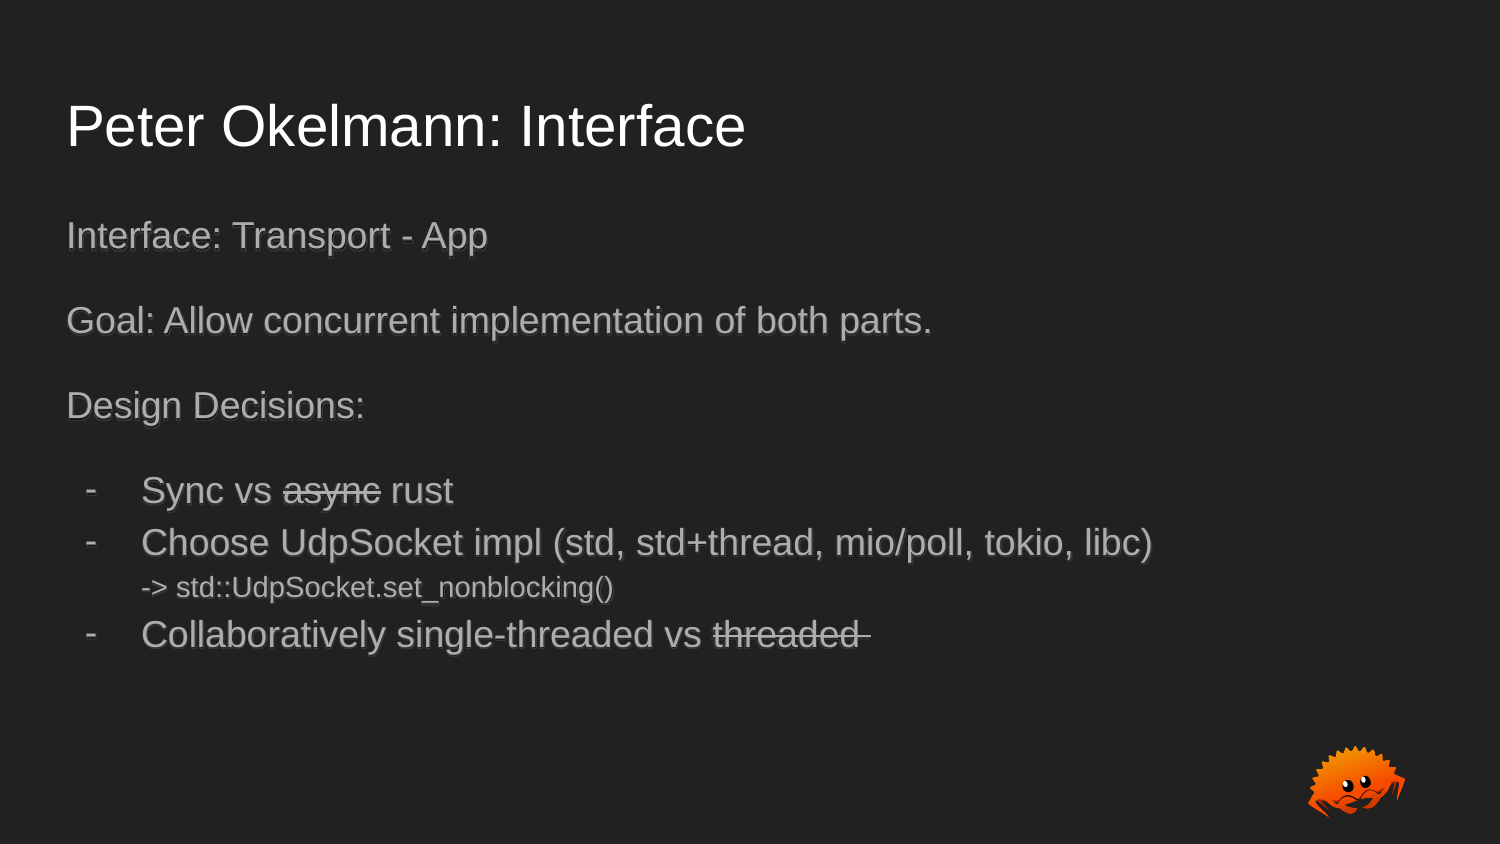

# Peter Okelmann: Interface
Interface: Transport - App
Goal: Allow concurrent implementation of both parts.
Design Decisions:
Sync vs async rust
Choose UdpSocket impl (std, std+thread, mio/poll, tokio, libc)
-> std::UdpSocket.set_nonblocking()
Collaboratively single-threaded vs threaded